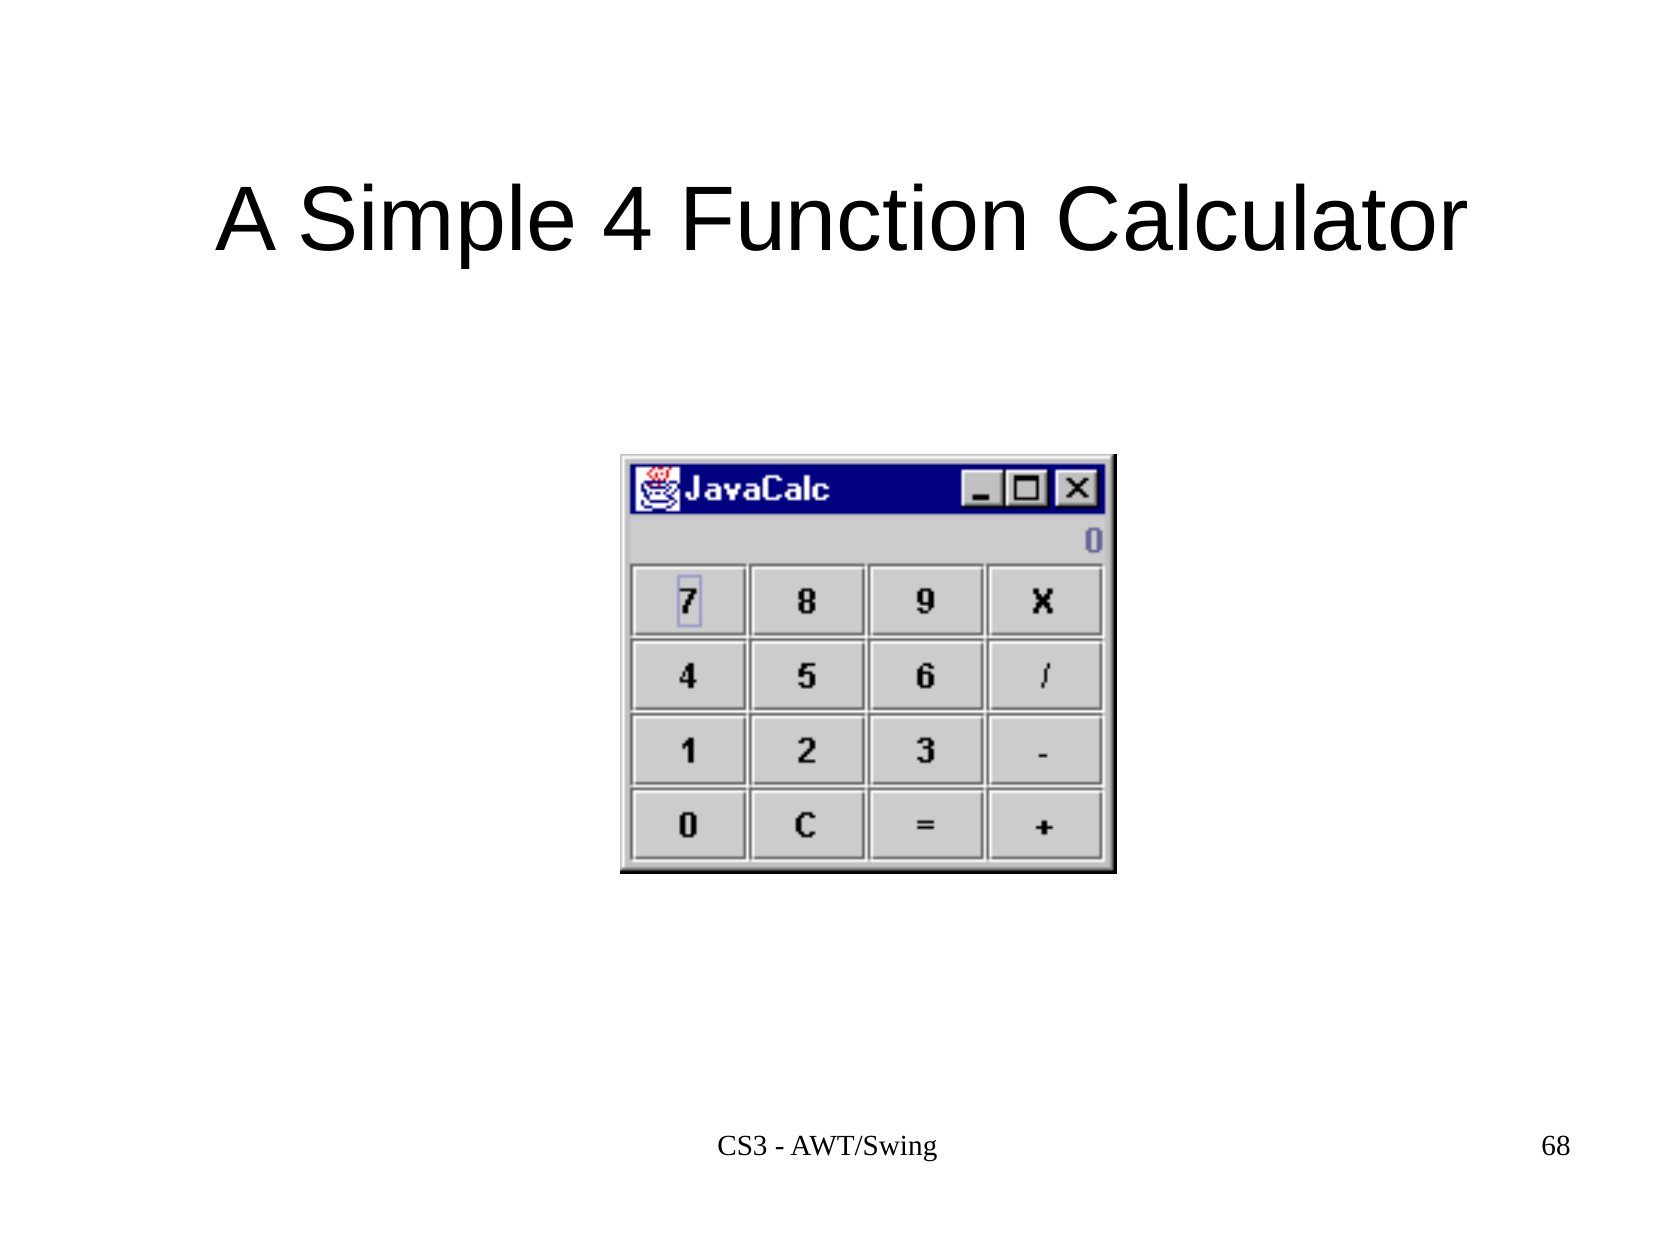

# A Simple 4 Function Calculator
CS3 - AWT/Swing
68